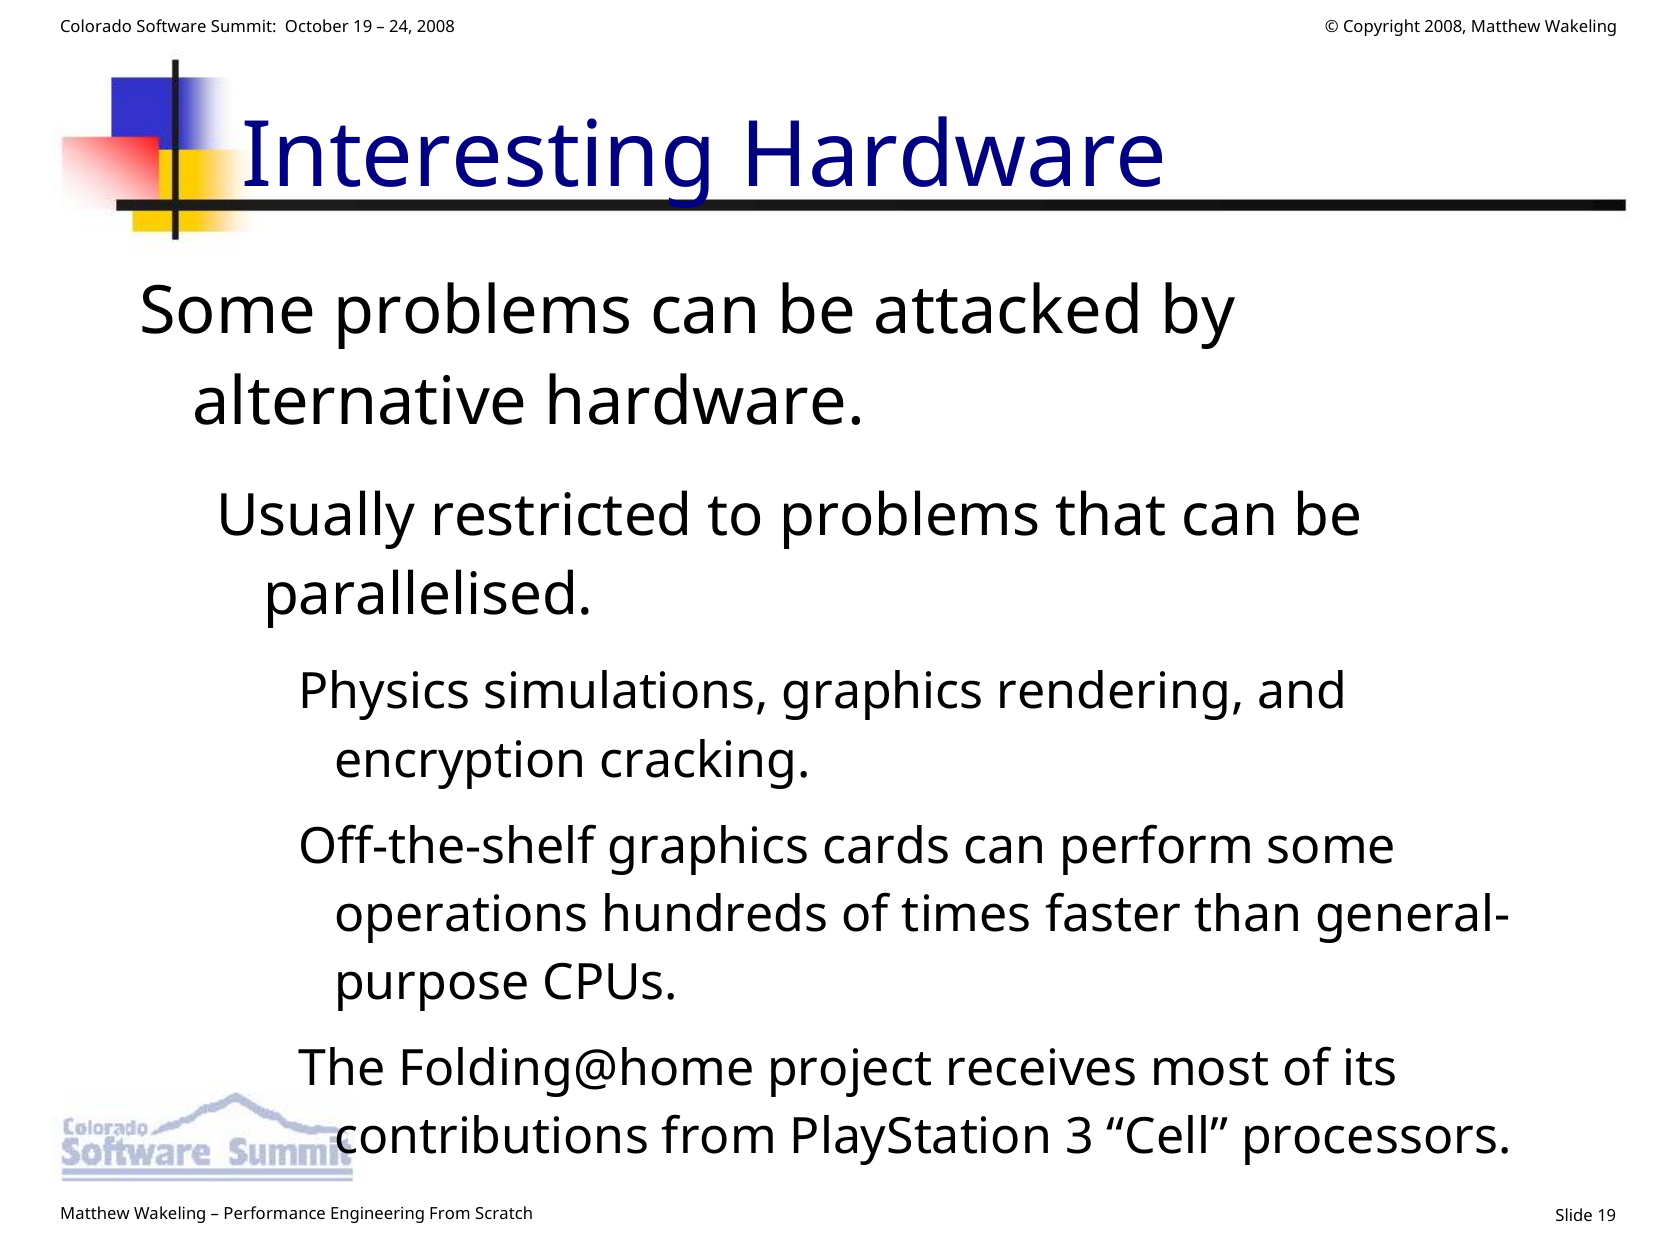

# Interesting Hardware
Some problems can be attacked by alternative hardware.
Usually restricted to problems that can be parallelised.
Physics simulations, graphics rendering, and encryption cracking.
Off-the-shelf graphics cards can perform some operations hundreds of times faster than general-purpose CPUs.
The Folding@home project receives most of its contributions from PlayStation 3 “Cell” processors.